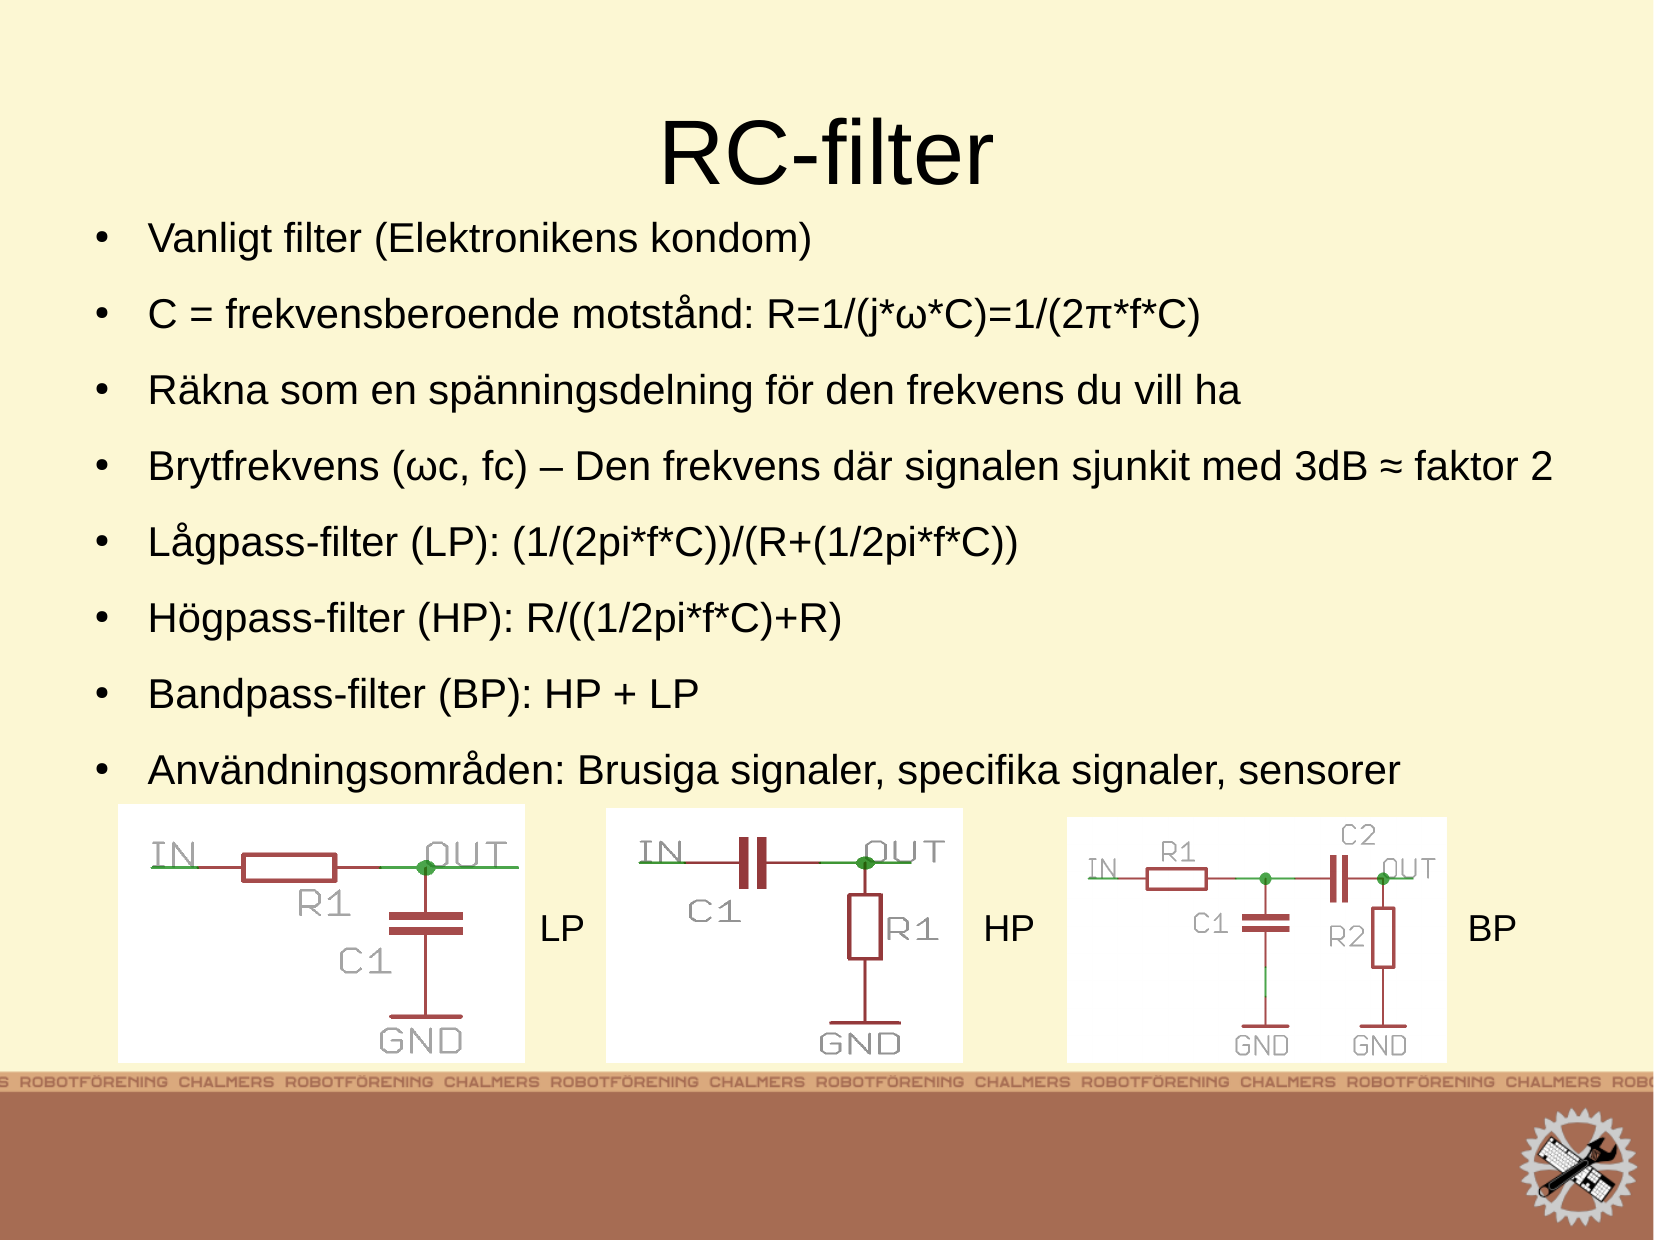

# RC-filter
Vanligt filter (Elektronikens kondom)
C = frekvensberoende motstånd: R=1/(j*ω*C)=1/(2π*f*C)
Räkna som en spänningsdelning för den frekvens du vill ha
Brytfrekvens (ωc, fc) – Den frekvens där signalen sjunkit med 3dB ≈ faktor 2
Lågpass-filter (LP): (1/(2pi*f*C))/(R+(1/2pi*f*C))
Högpass-filter (HP): R/((1/2pi*f*C)+R)
Bandpass-filter (BP): HP + LP
Användningsområden: Brusiga signaler, specifika signaler, sensorer
LP
HP
BP